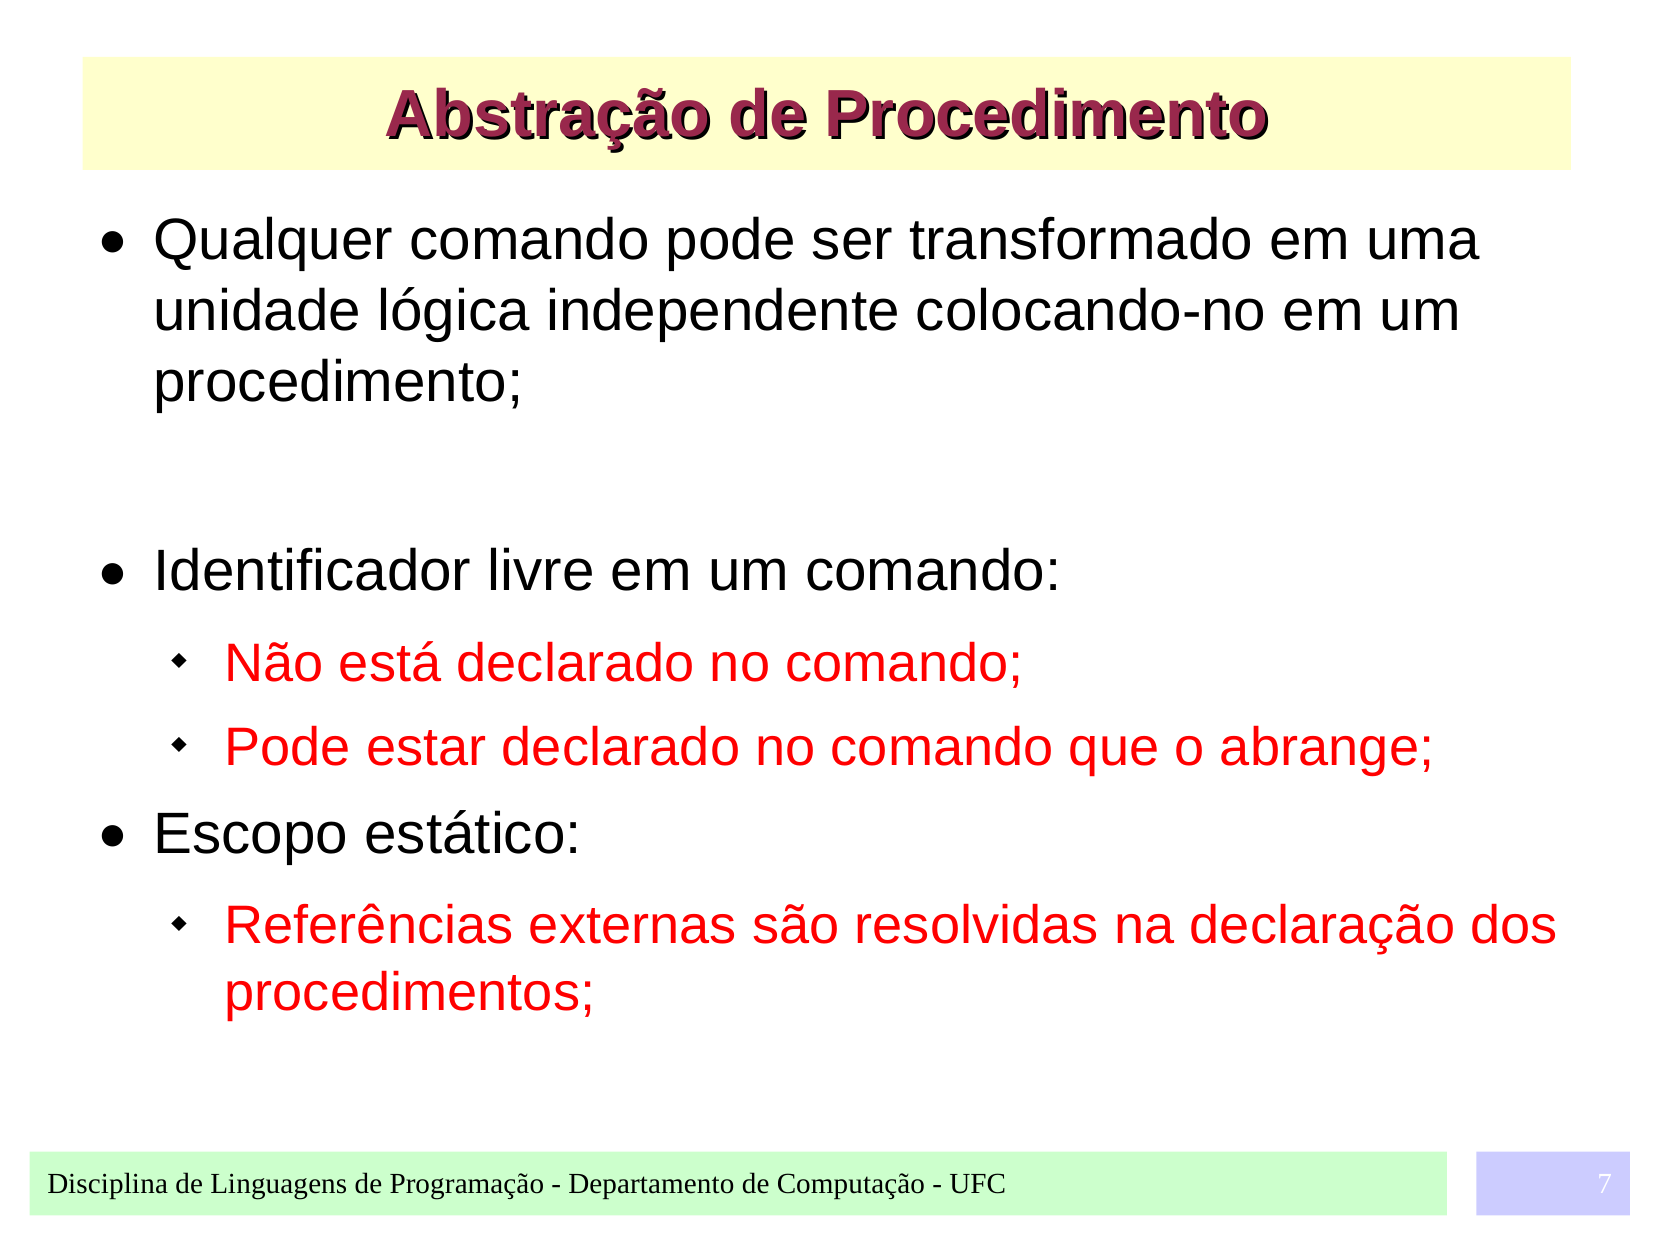

# Abstração de Procedimento
Qualquer comando pode ser transformado em uma unidade lógica independente colocando-no em um procedimento;
Identificador livre em um comando:
Não está declarado no comando;
Pode estar declarado no comando que o abrange;
Escopo estático:
Referências externas são resolvidas na declaração dos procedimentos;
Disciplina de Linguagens de Programação - Departamento de Computação - UFC
7